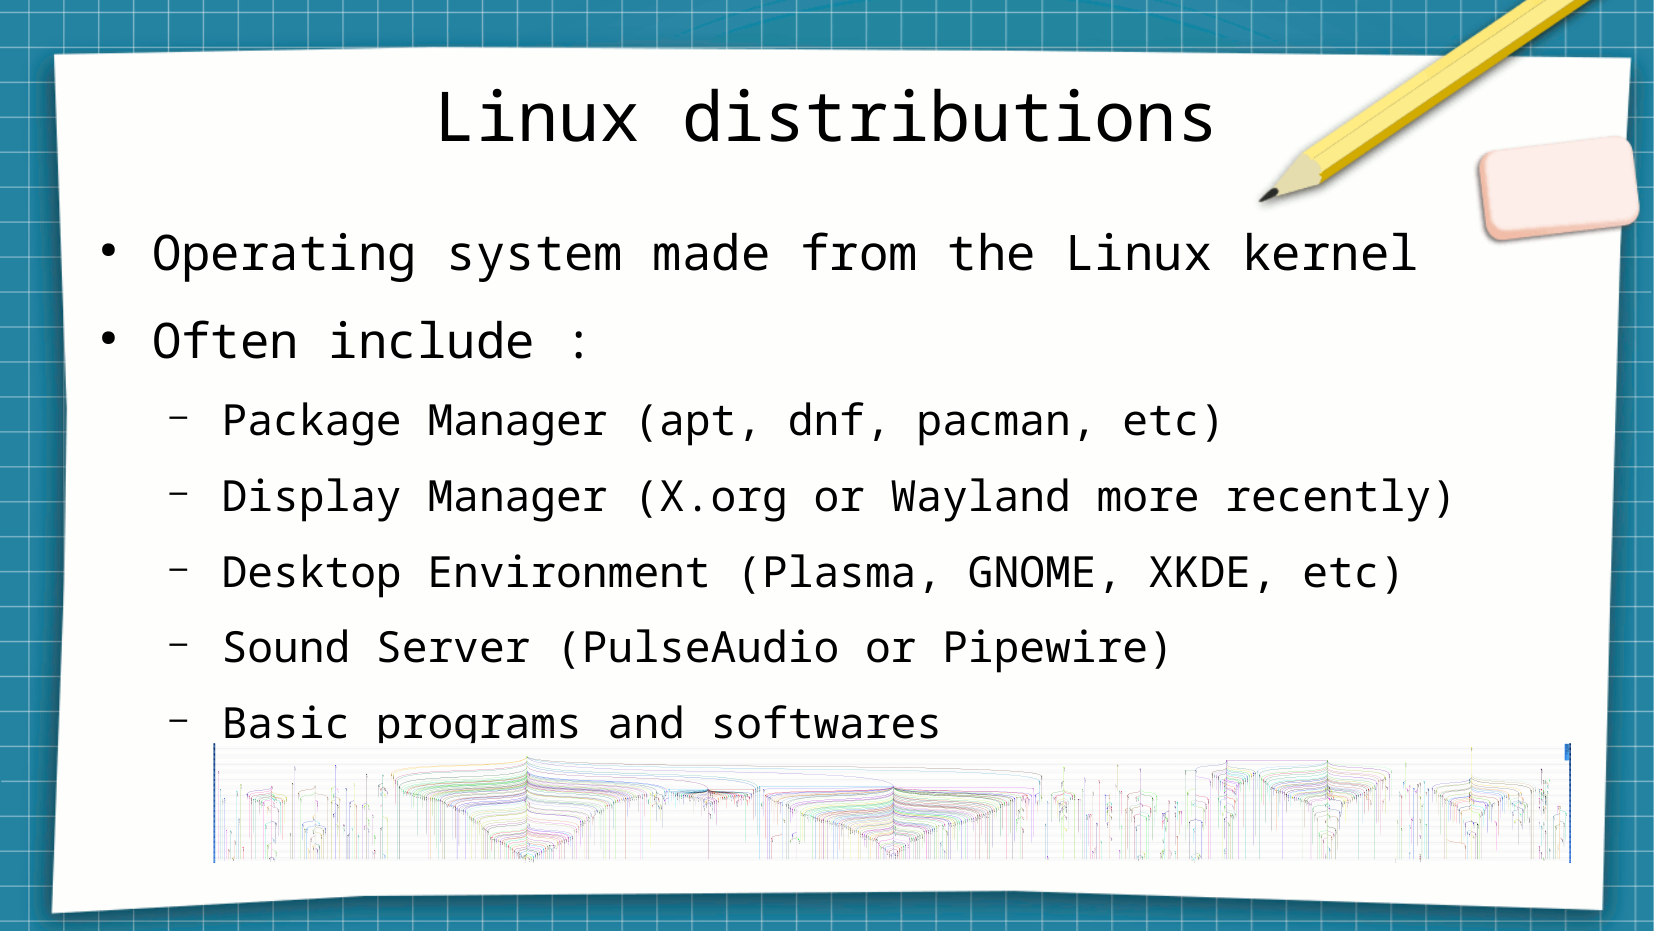

# Linux distributions
Operating system made from the Linux kernel
Often include :
Package Manager (apt, dnf, pacman, etc)
Display Manager (X.org or Wayland more recently)
Desktop Environment (Plasma, GNOME, XKDE, etc)
Sound Server (PulseAudio or Pipewire)
Basic programs and softwares